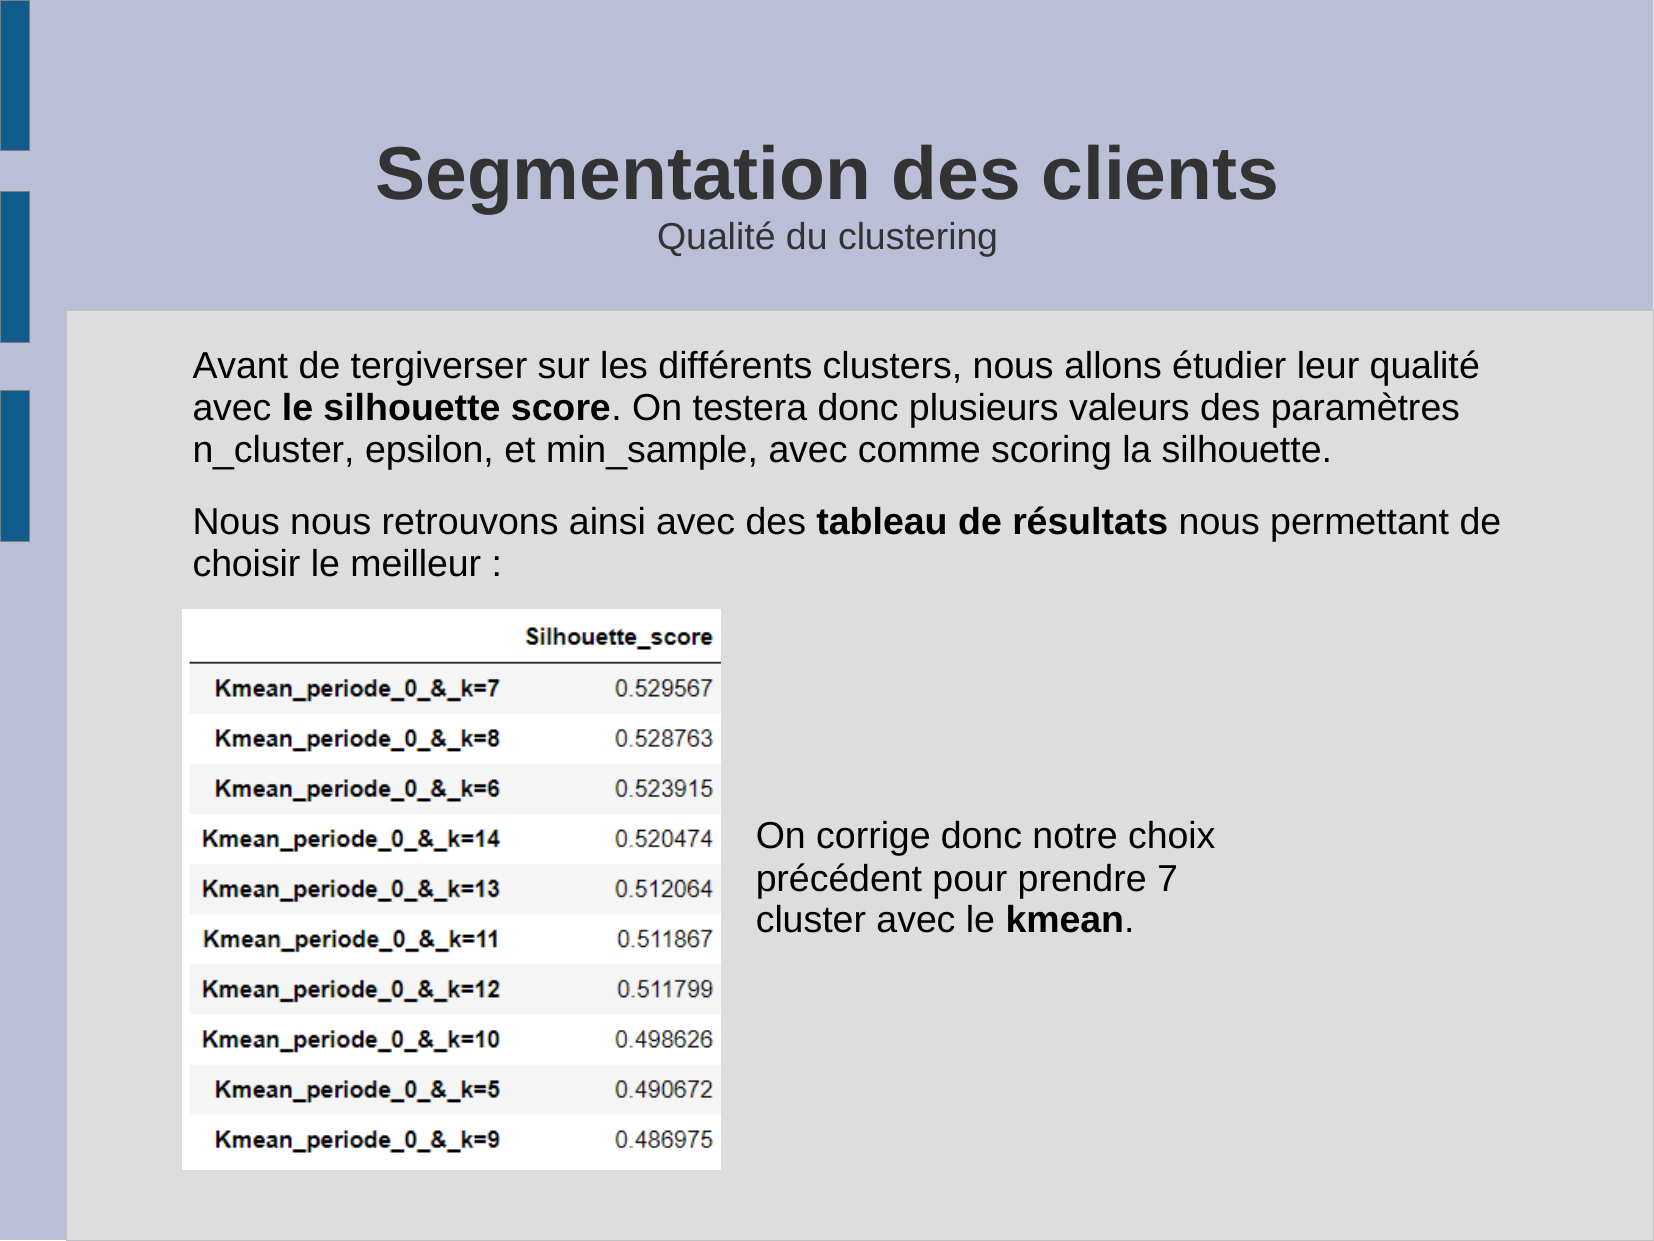

# Segmentation des clients Qualité du clustering
Avant de tergiverser sur les différents clusters, nous allons étudier leur qualité avec le silhouette score. On testera donc plusieurs valeurs des paramètres n_cluster, epsilon, et min_sample, avec comme scoring la silhouette.
Nous nous retrouvons ainsi avec des tableau de résultats nous permettant de choisir le meilleur :
On corrige donc notre choix précédent pour prendre 7 cluster avec le kmean.